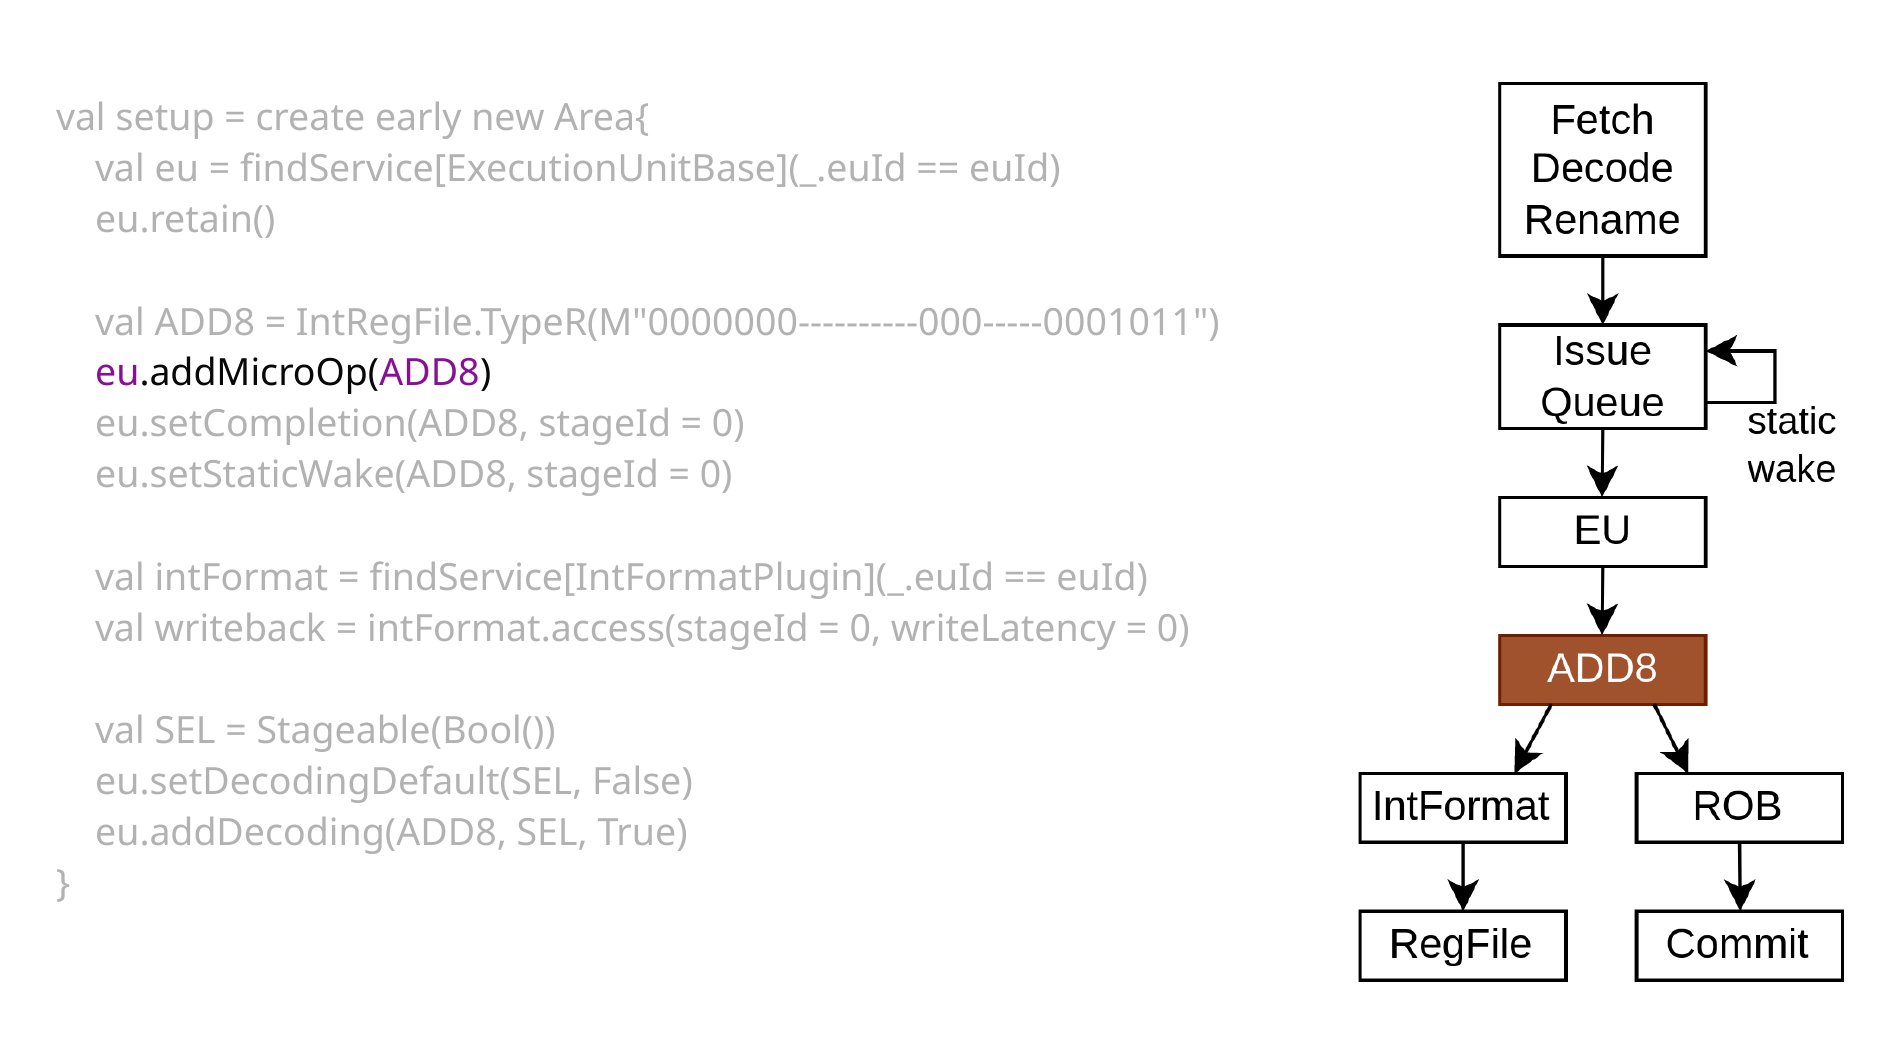

val setup = create early new Area{
 val eu = findService[ExecutionUnitBase](_.euId == euId)
 eu.retain()
 val ADD8 = IntRegFile.TypeR(M"0000000----------000-----0001011")
 eu.addMicroOp(ADD8)
 eu.setCompletion(ADD8, stageId = 0)
 eu.setStaticWake(ADD8, stageId = 0)
 val intFormat = findService[IntFormatPlugin](_.euId == euId)
 val writeback = intFormat.access(stageId = 0, writeLatency = 0)
 val SEL = Stageable(Bool())
 eu.setDecodingDefault(SEL, False)
 eu.addDecoding(ADD8, SEL, True)
 }